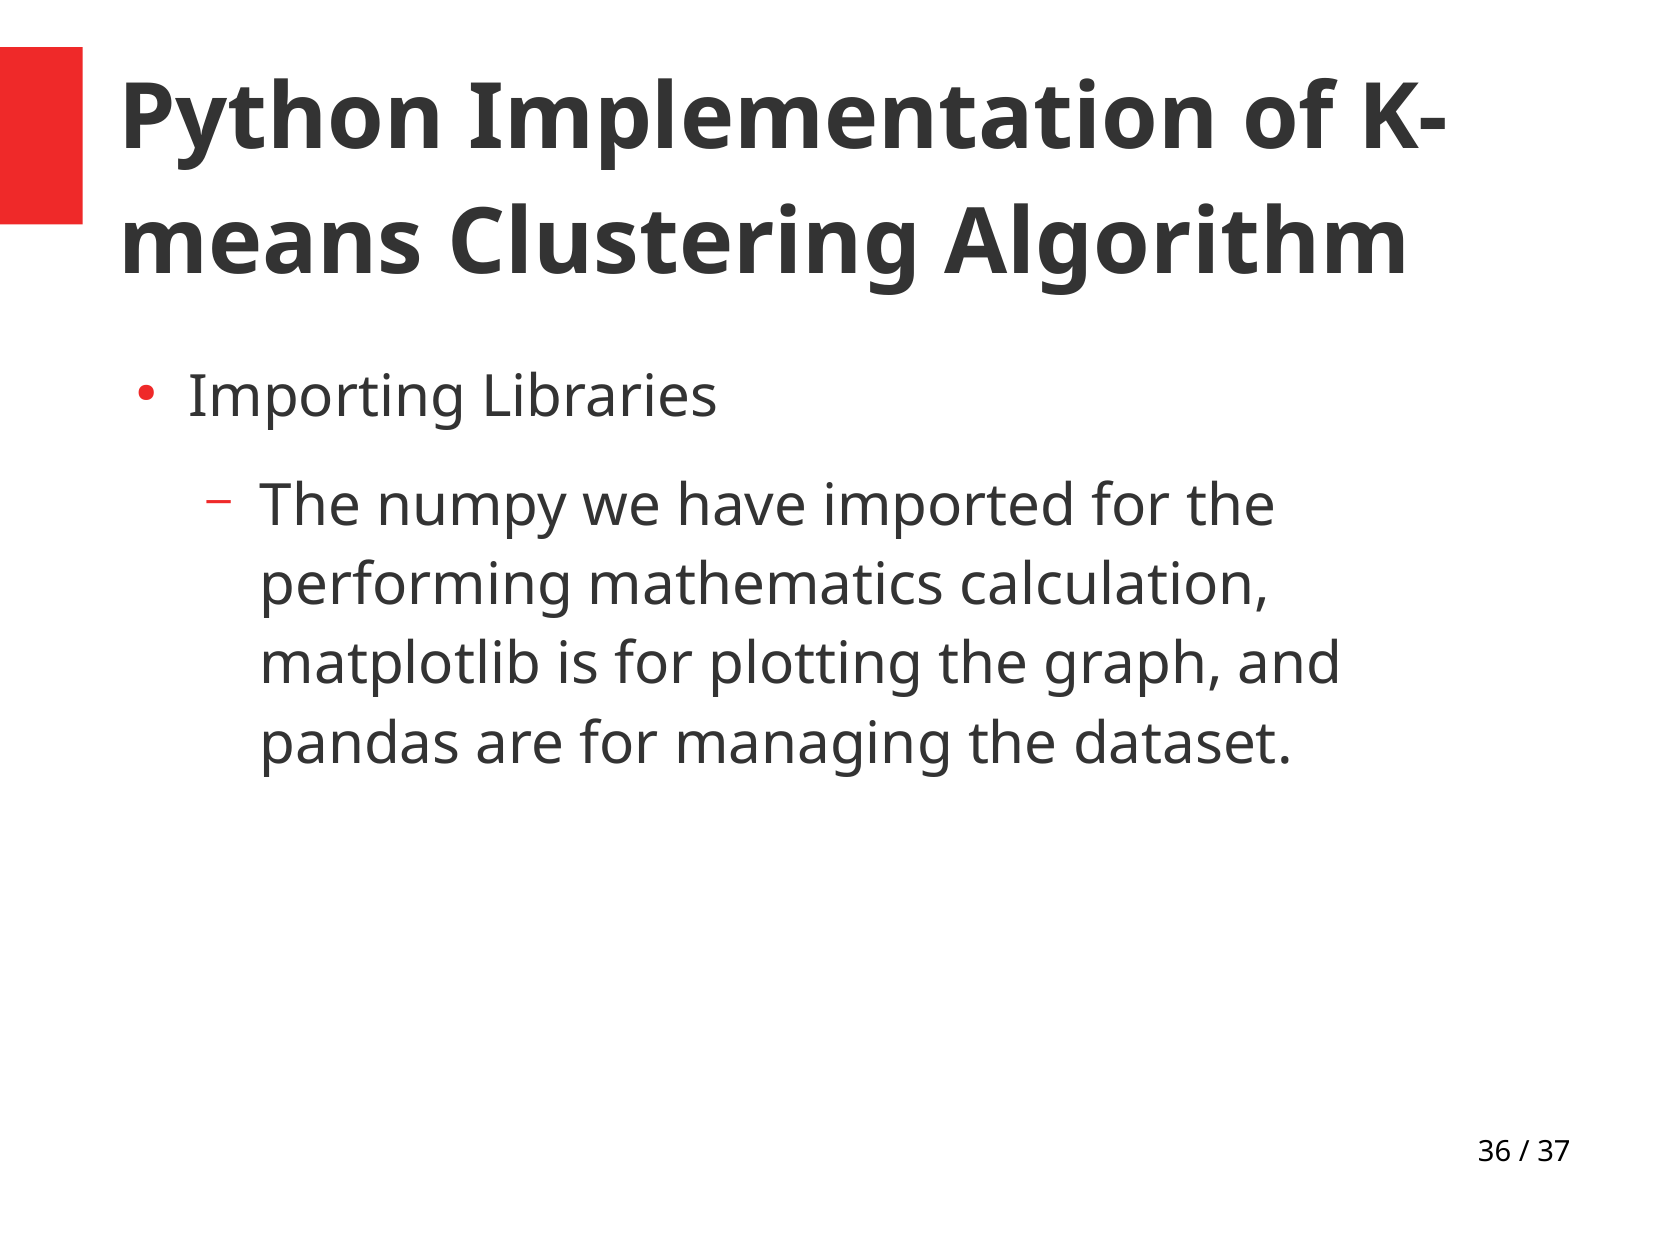

# Python Implementation of K-means Clustering Algorithm
Importing Libraries
The numpy we have imported for the performing mathematics calculation, matplotlib is for plotting the graph, and pandas are for managing the dataset.
36